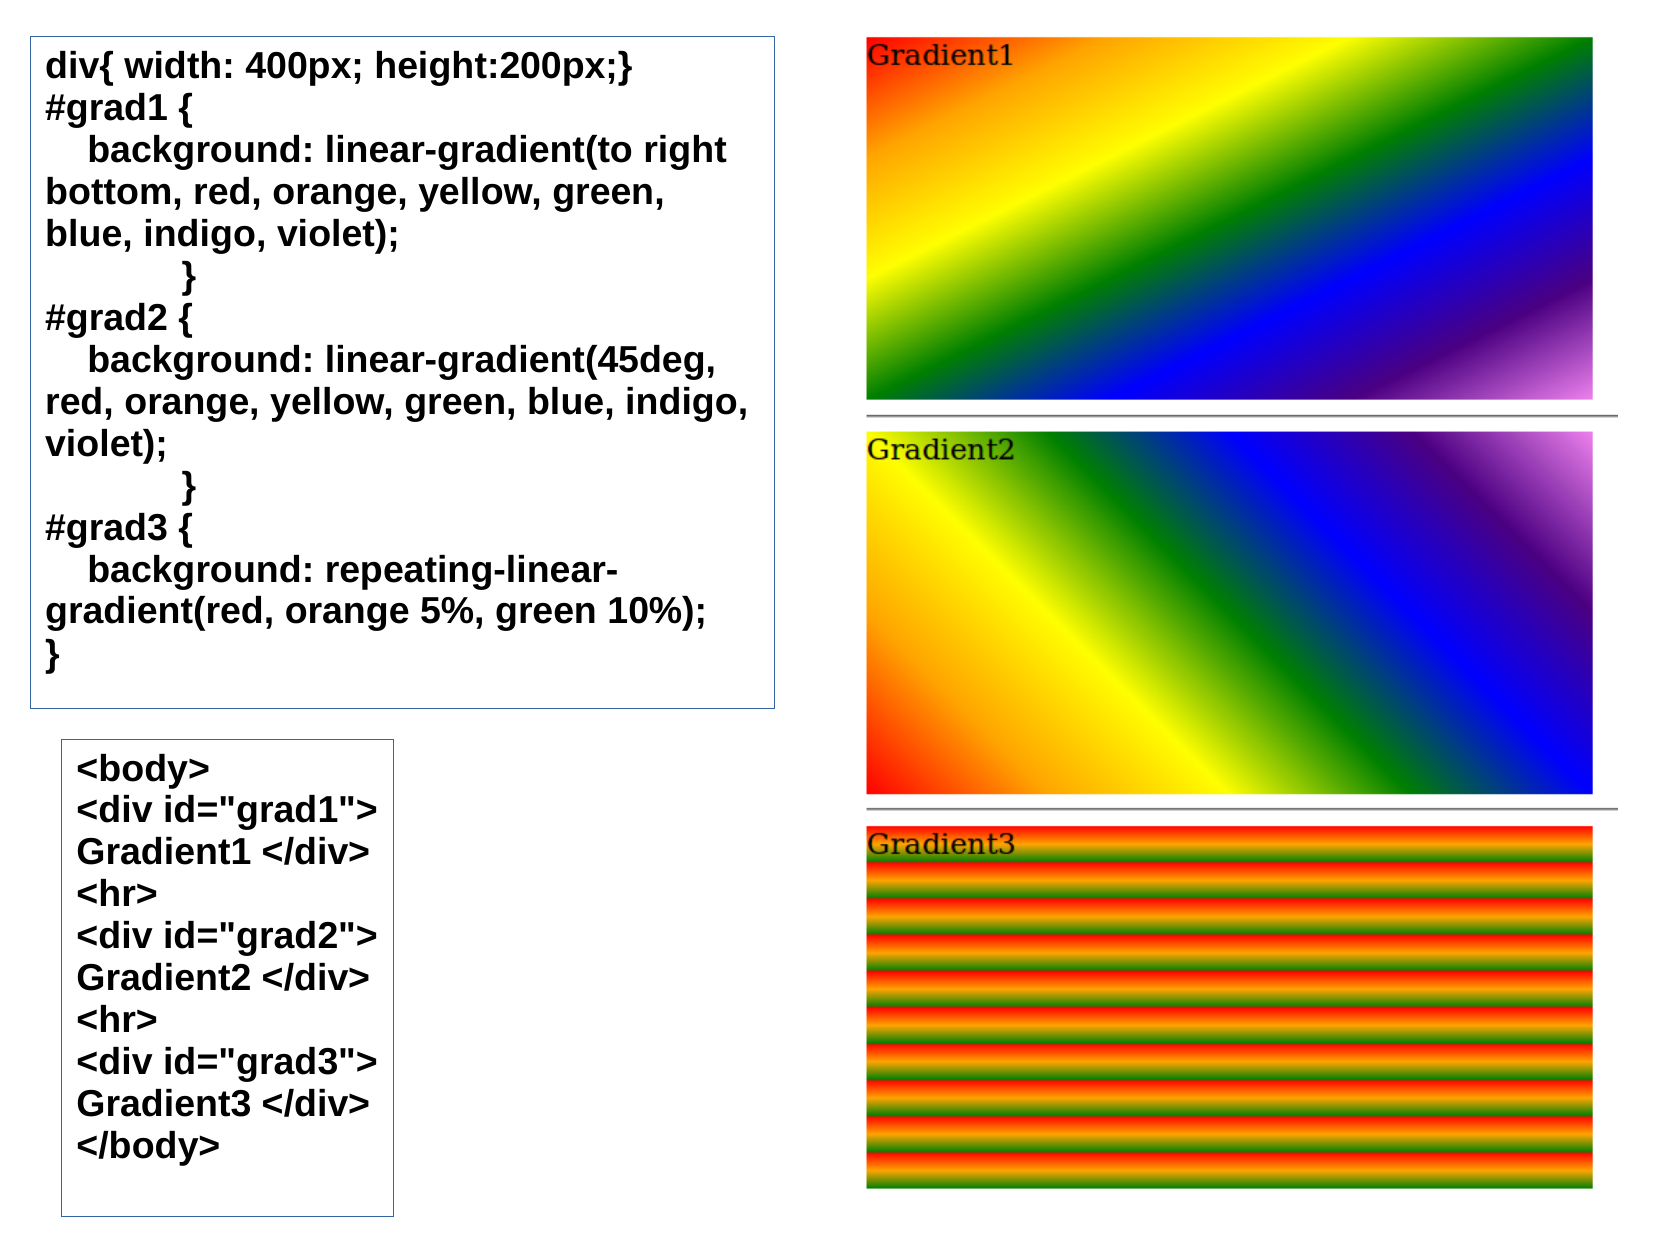

div{ width: 400px; height:200px;}
#grad1 {
 background: linear-gradient(to right bottom, red, orange, yellow, green, blue, indigo, violet);
 }
#grad2 {
 background: linear-gradient(45deg, red, orange, yellow, green, blue, indigo, violet);
 }
#grad3 {
 background: repeating-linear-gradient(red, orange 5%, green 10%);
}
<body>
<div id="grad1">
Gradient1 </div>
<hr>
<div id="grad2">
Gradient2 </div>
<hr>
<div id="grad3">
Gradient3 </div>
</body>